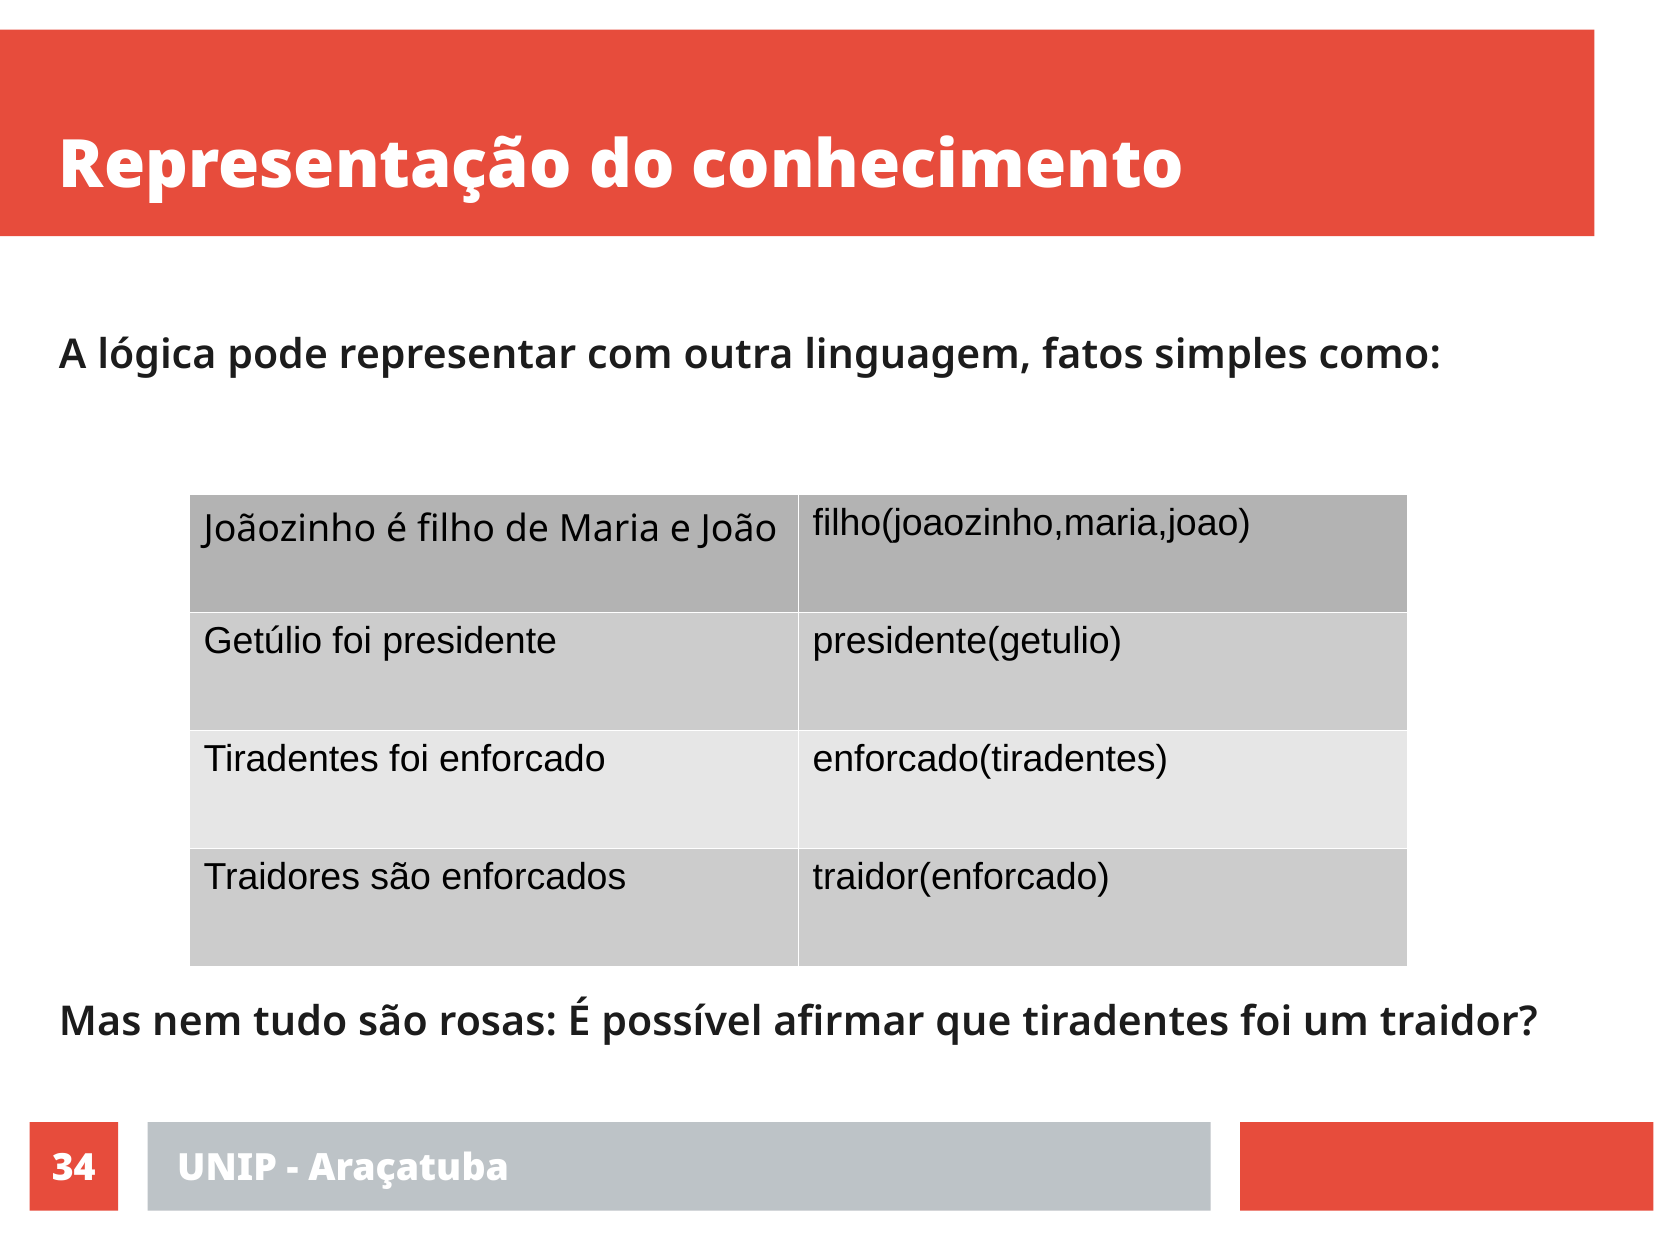

# Representação do conhecimento
A lógica pode representar com outra linguagem, fatos simples como:
Mas nem tudo são rosas: É possível afirmar que tiradentes foi um traidor?
| Joãozinho é filho de Maria e João | filho(joaozinho,maria,joao) |
| --- | --- |
| Getúlio foi presidente | presidente(getulio) |
| Tiradentes foi enforcado | enforcado(tiradentes) |
| Traidores são enforcados | traidor(enforcado) |
34
UNIP - Araçatuba